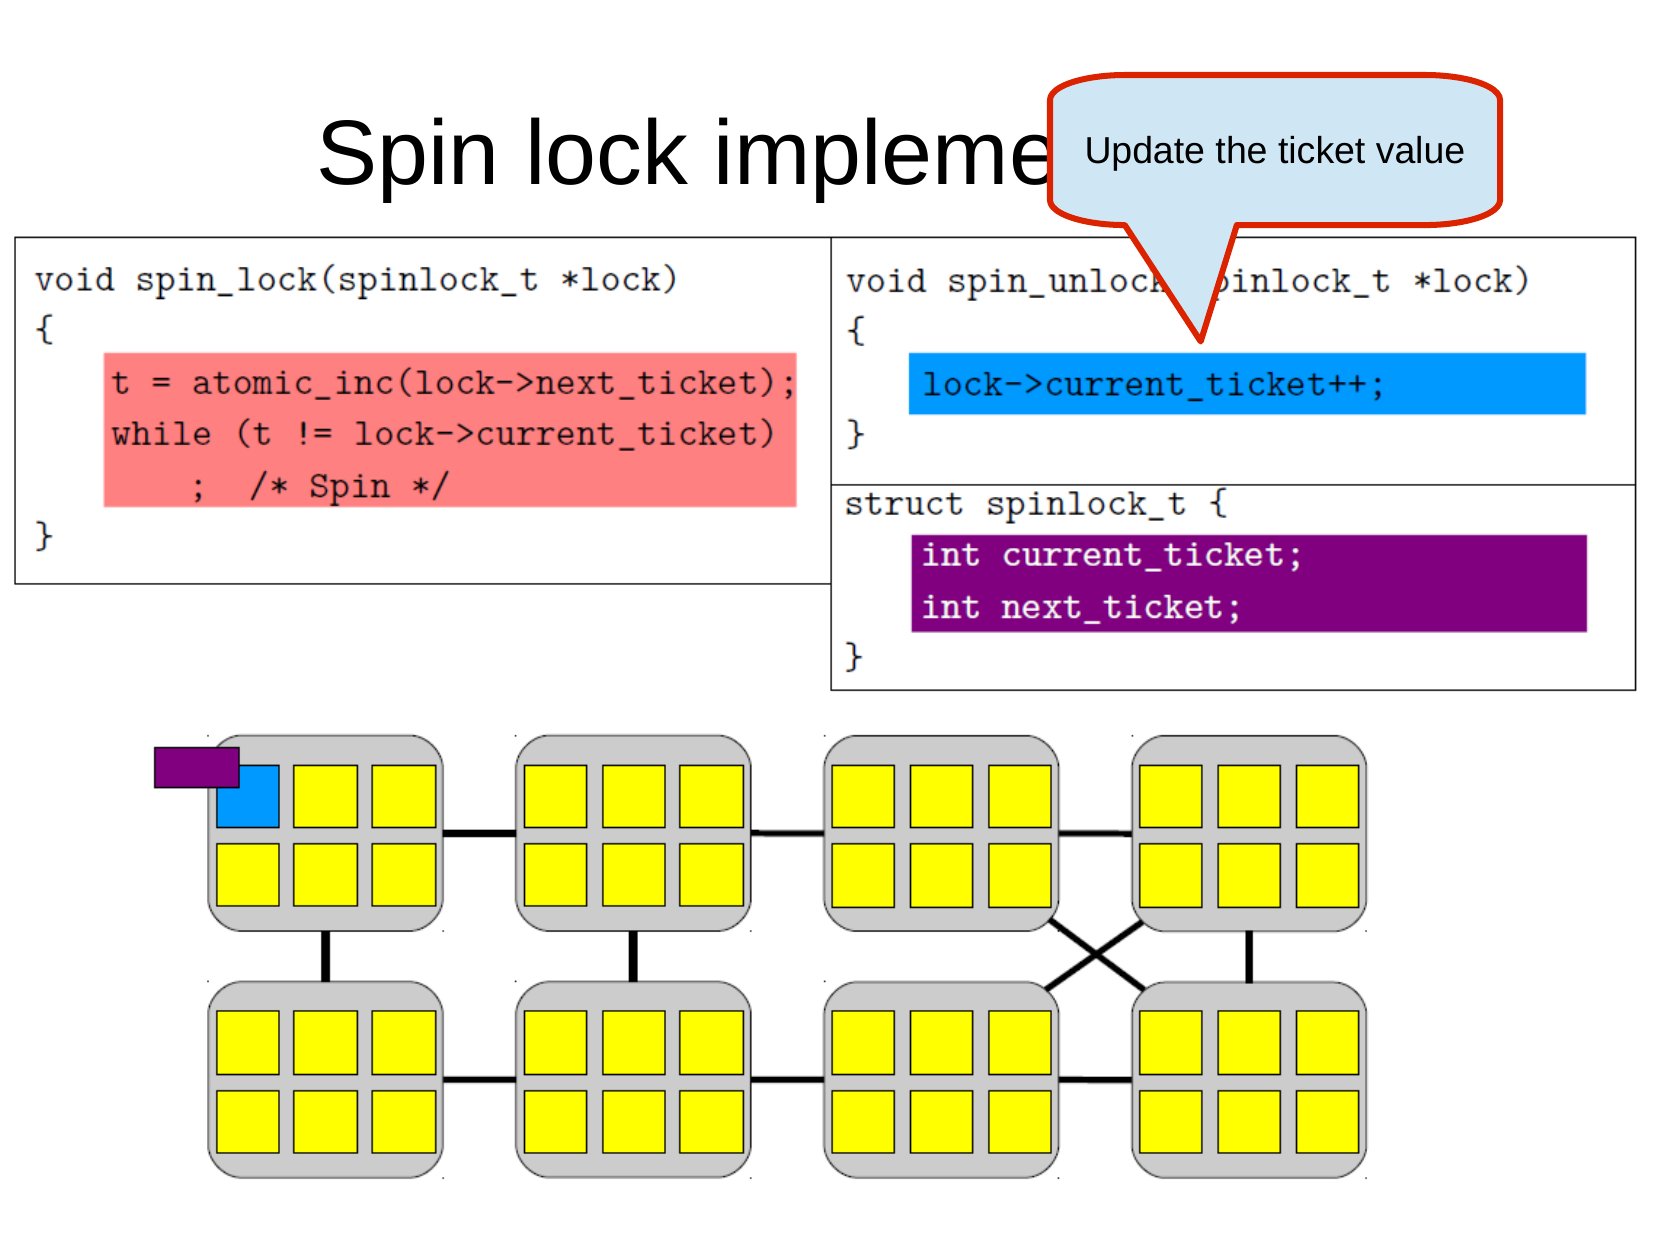

# Spin lock implementation
Update the ticket value